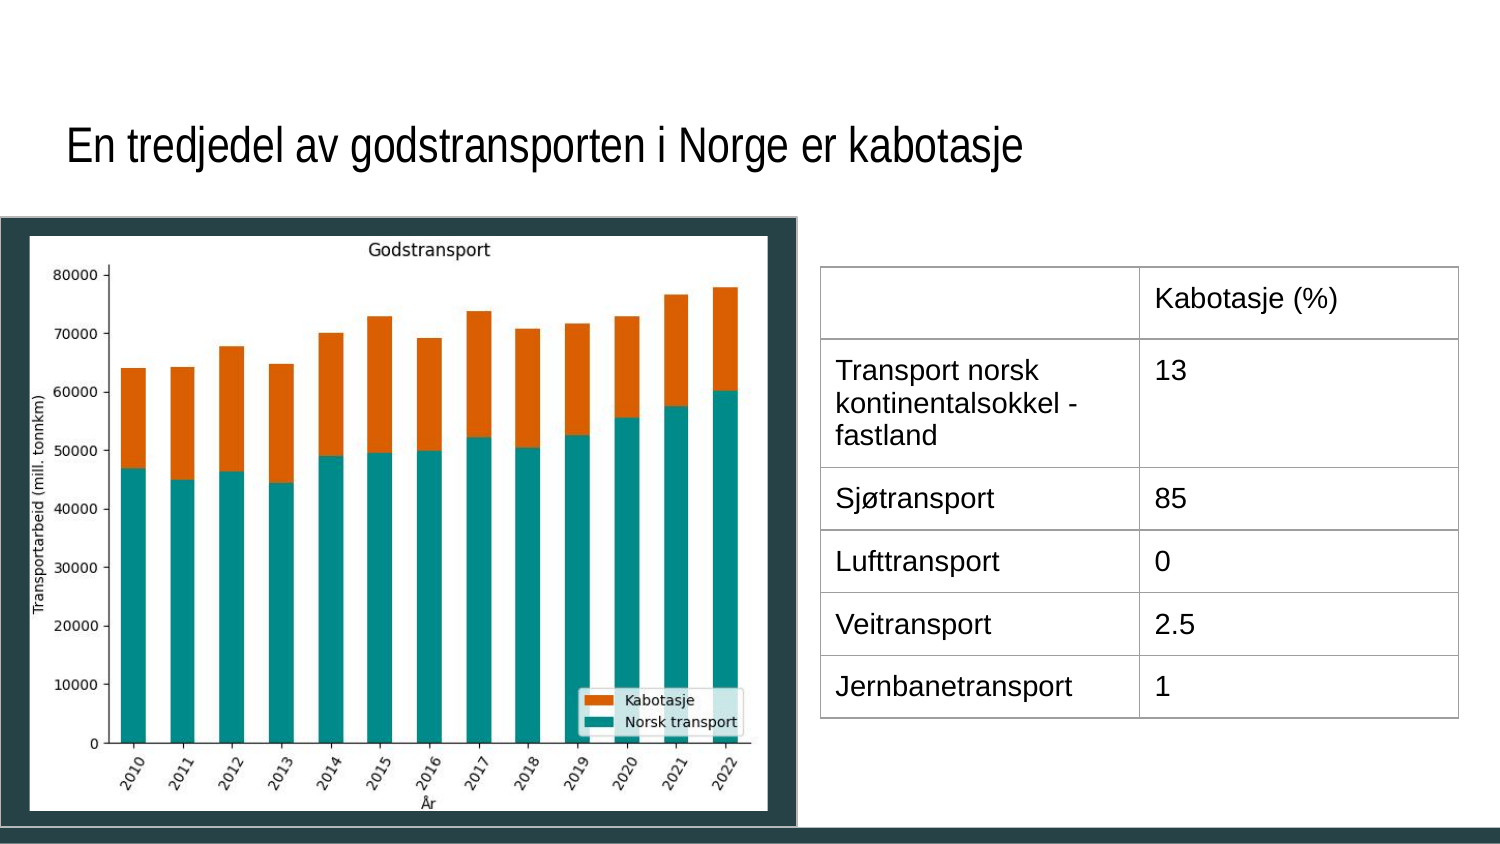

# En tredjedel av godstransporten i Norge er kabotasje
| | Kabotasje (%) |
| --- | --- |
| Transport norsk kontinentalsokkel - fastland | 13 |
| Sjøtransport | 85 |
| Lufttransport | 0 |
| Veitransport | 2.5 |
| Jernbanetransport | 1 |